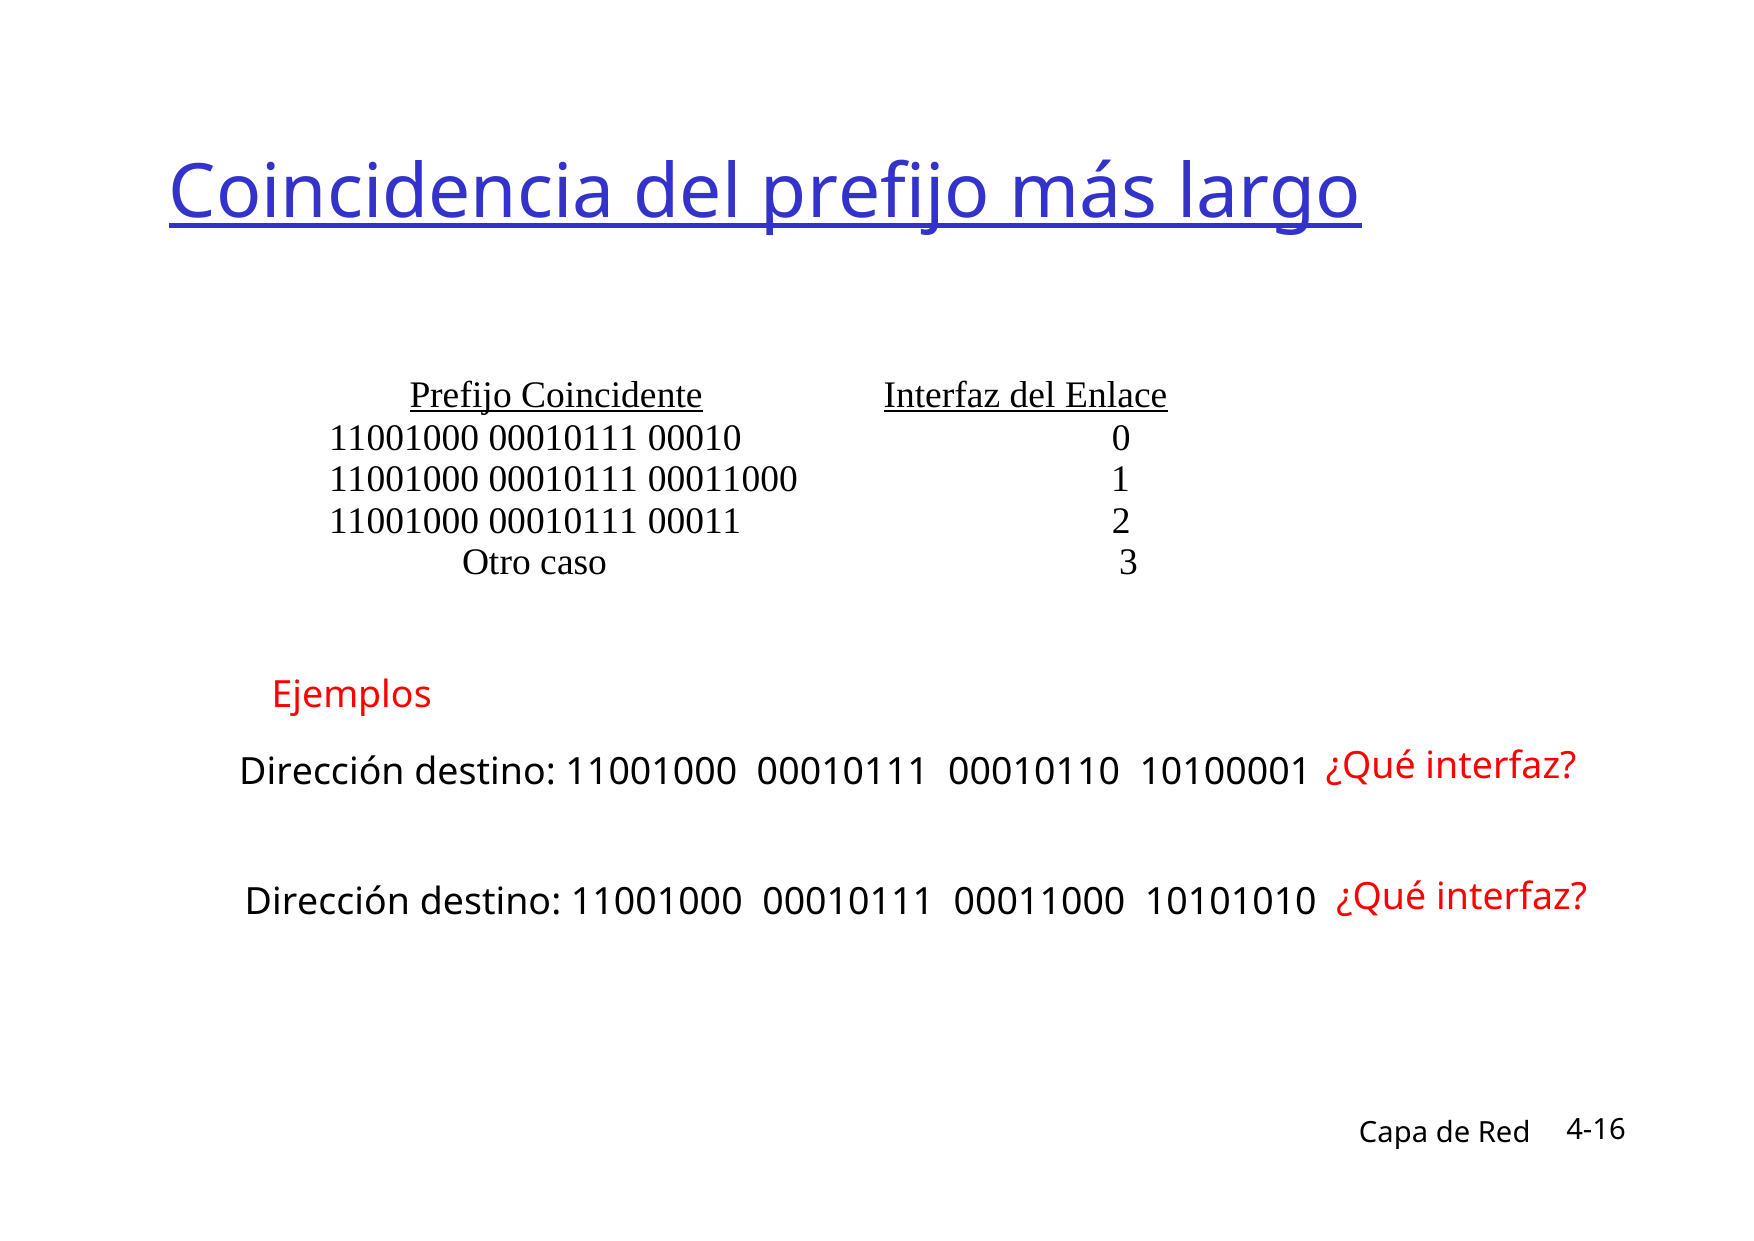

# Coincidencia del prefijo más largo
 Prefijo Coincidente Interfaz del Enlace
 11001000 00010111 00010 0
 11001000 00010111 00011000 1
 11001000 00010111 00011 2
 Otro caso 3
Ejemplos
¿Qué interfaz?
Dirección destino: 11001000 00010111 00010110 10100001
¿Qué interfaz?
Dirección destino: 11001000 00010111 00011000 10101010